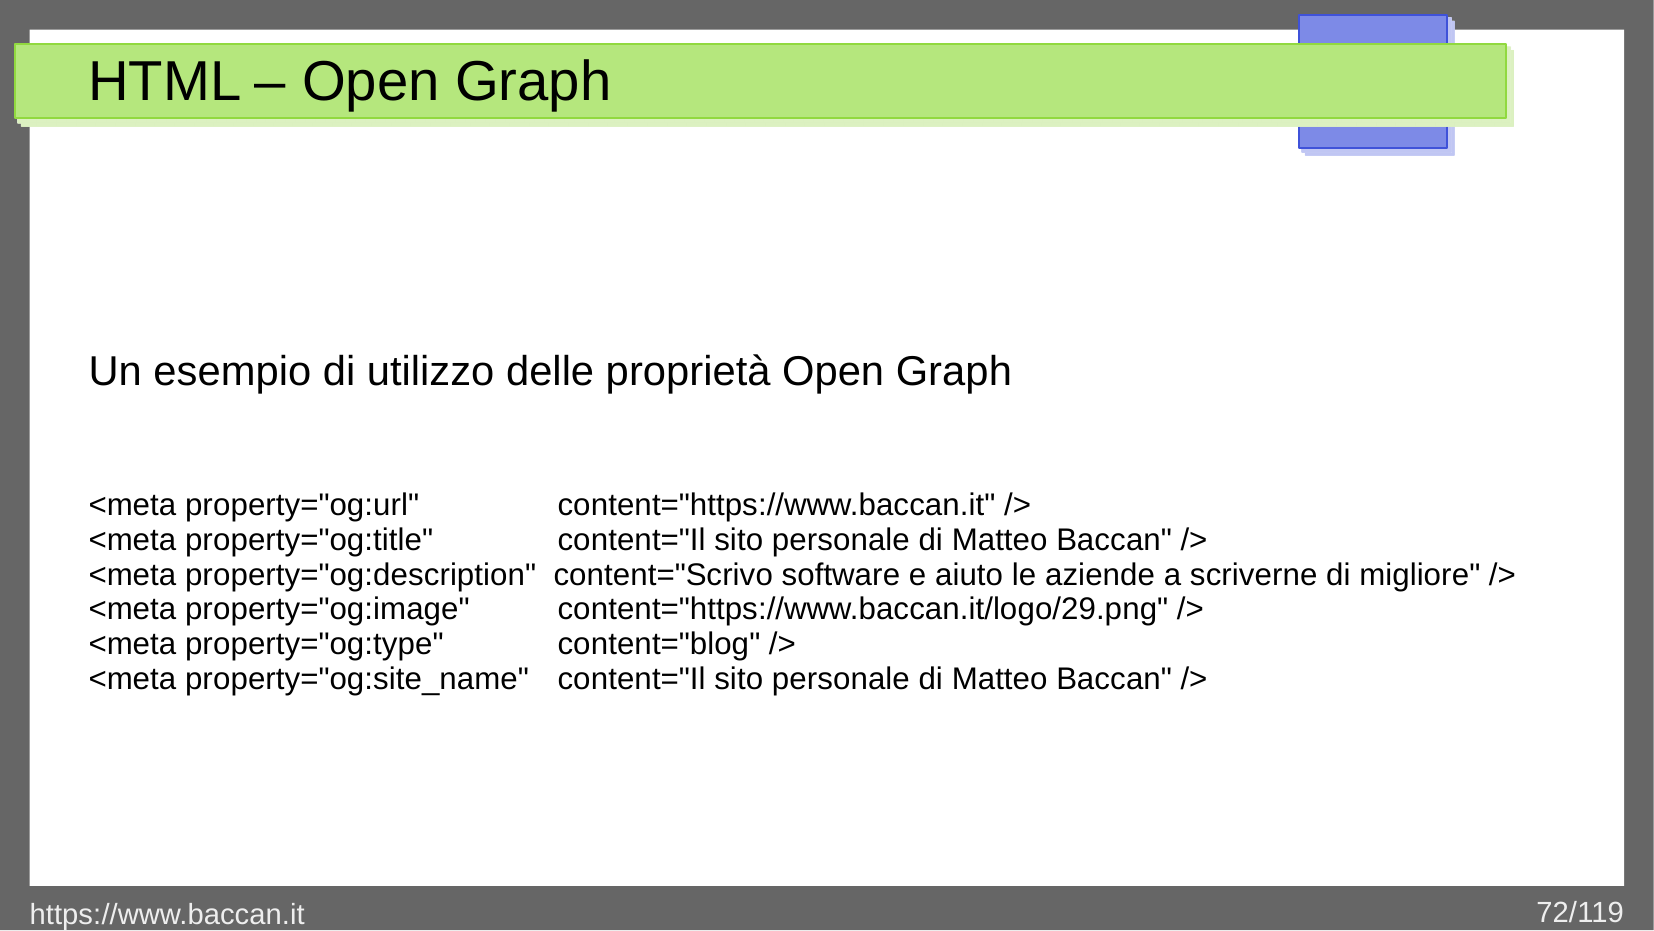

# HTML – Open Graph
Un esempio di utilizzo delle proprietà Open Graph
<meta property="og:url"		 content="https://www.baccan.it" />
<meta property="og:title"		 content="Il sito personale di Matteo Baccan" />
<meta property="og:description" content="Scrivo software e aiuto le aziende a scriverne di migliore" />
<meta property="og:image"	 content="https://www.baccan.it/logo/29.png" />
<meta property="og:type"		 content="blog" />
<meta property="og:site_name"	 content="Il sito personale di Matteo Baccan" />
72
https://www.baccan.it